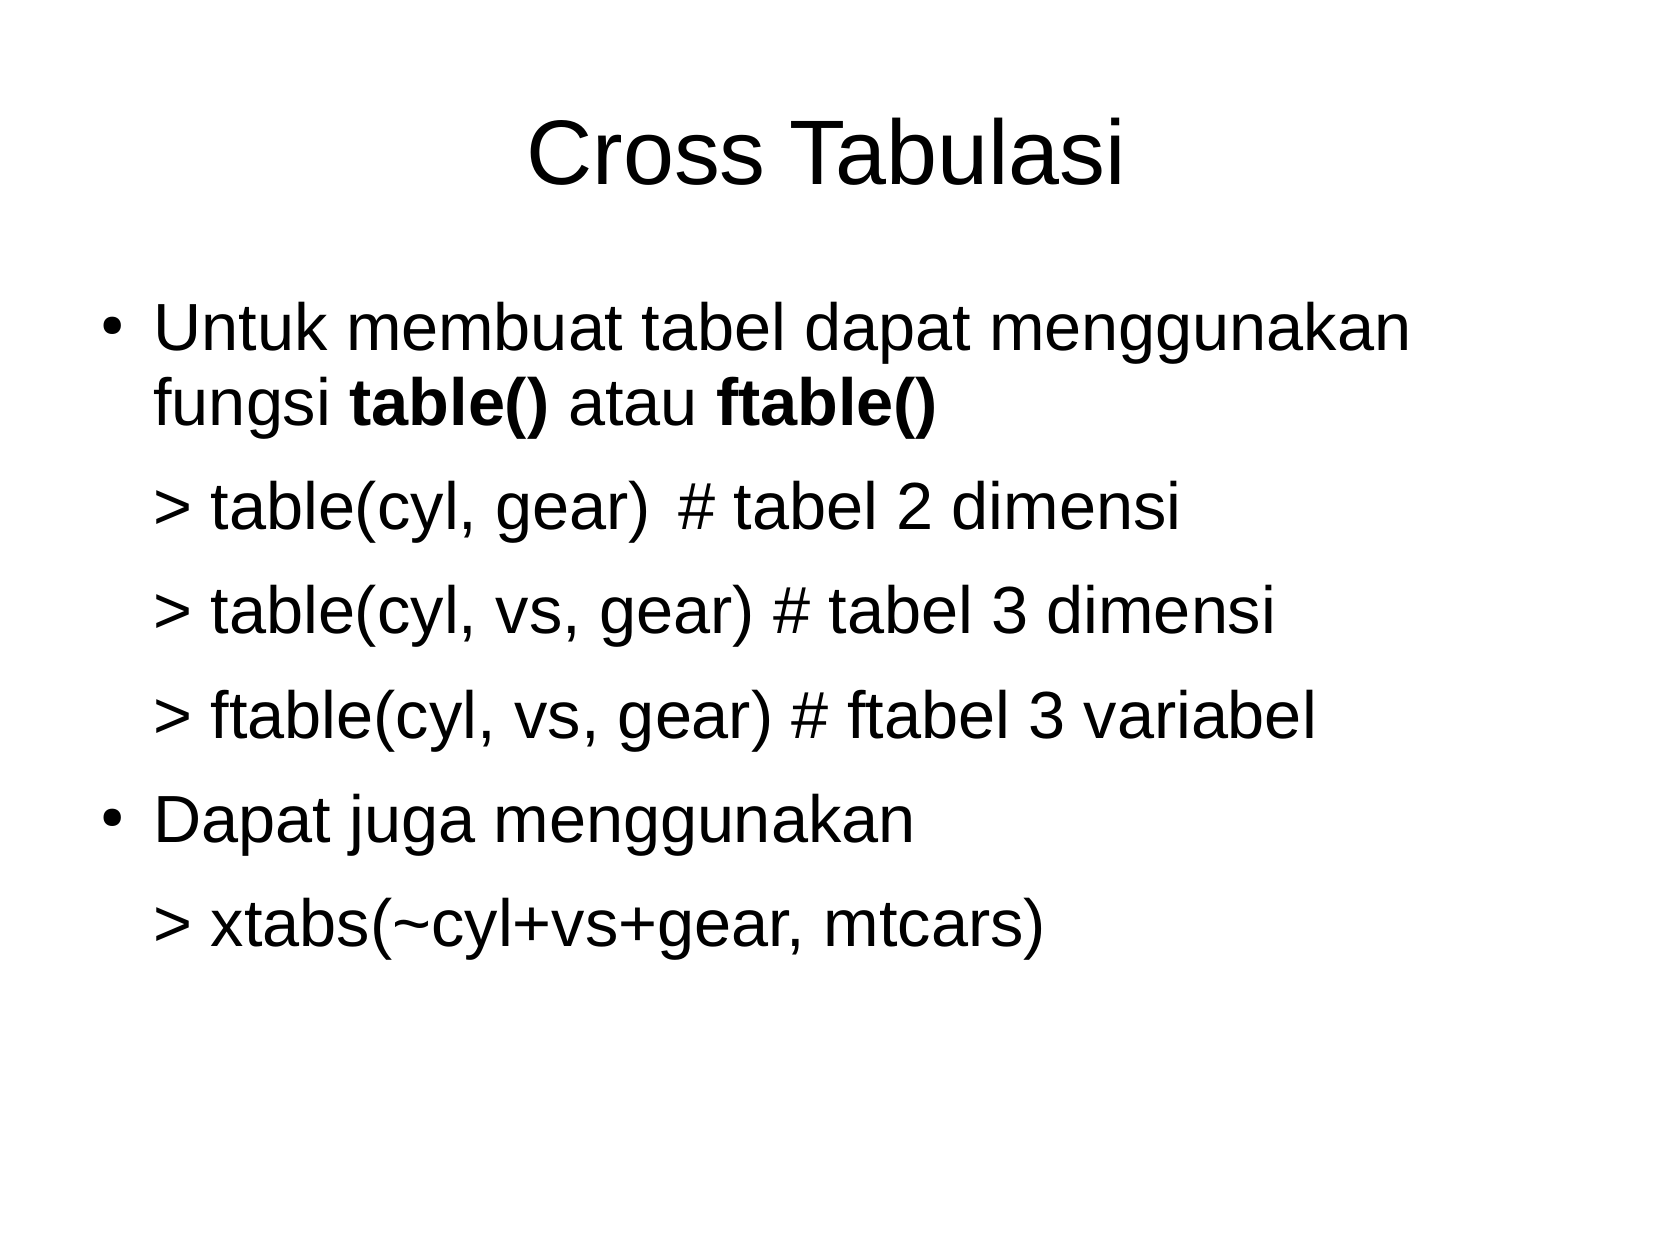

# Cross Tabulasi
Untuk membuat tabel dapat menggunakan fungsi table() atau ftable()
> table(cyl, gear)	# tabel 2 dimensi
> table(cyl, vs, gear) # tabel 3 dimensi
> ftable(cyl, vs, gear) # ftabel 3 variabel
Dapat juga menggunakan
> xtabs(~cyl+vs+gear, mtcars)